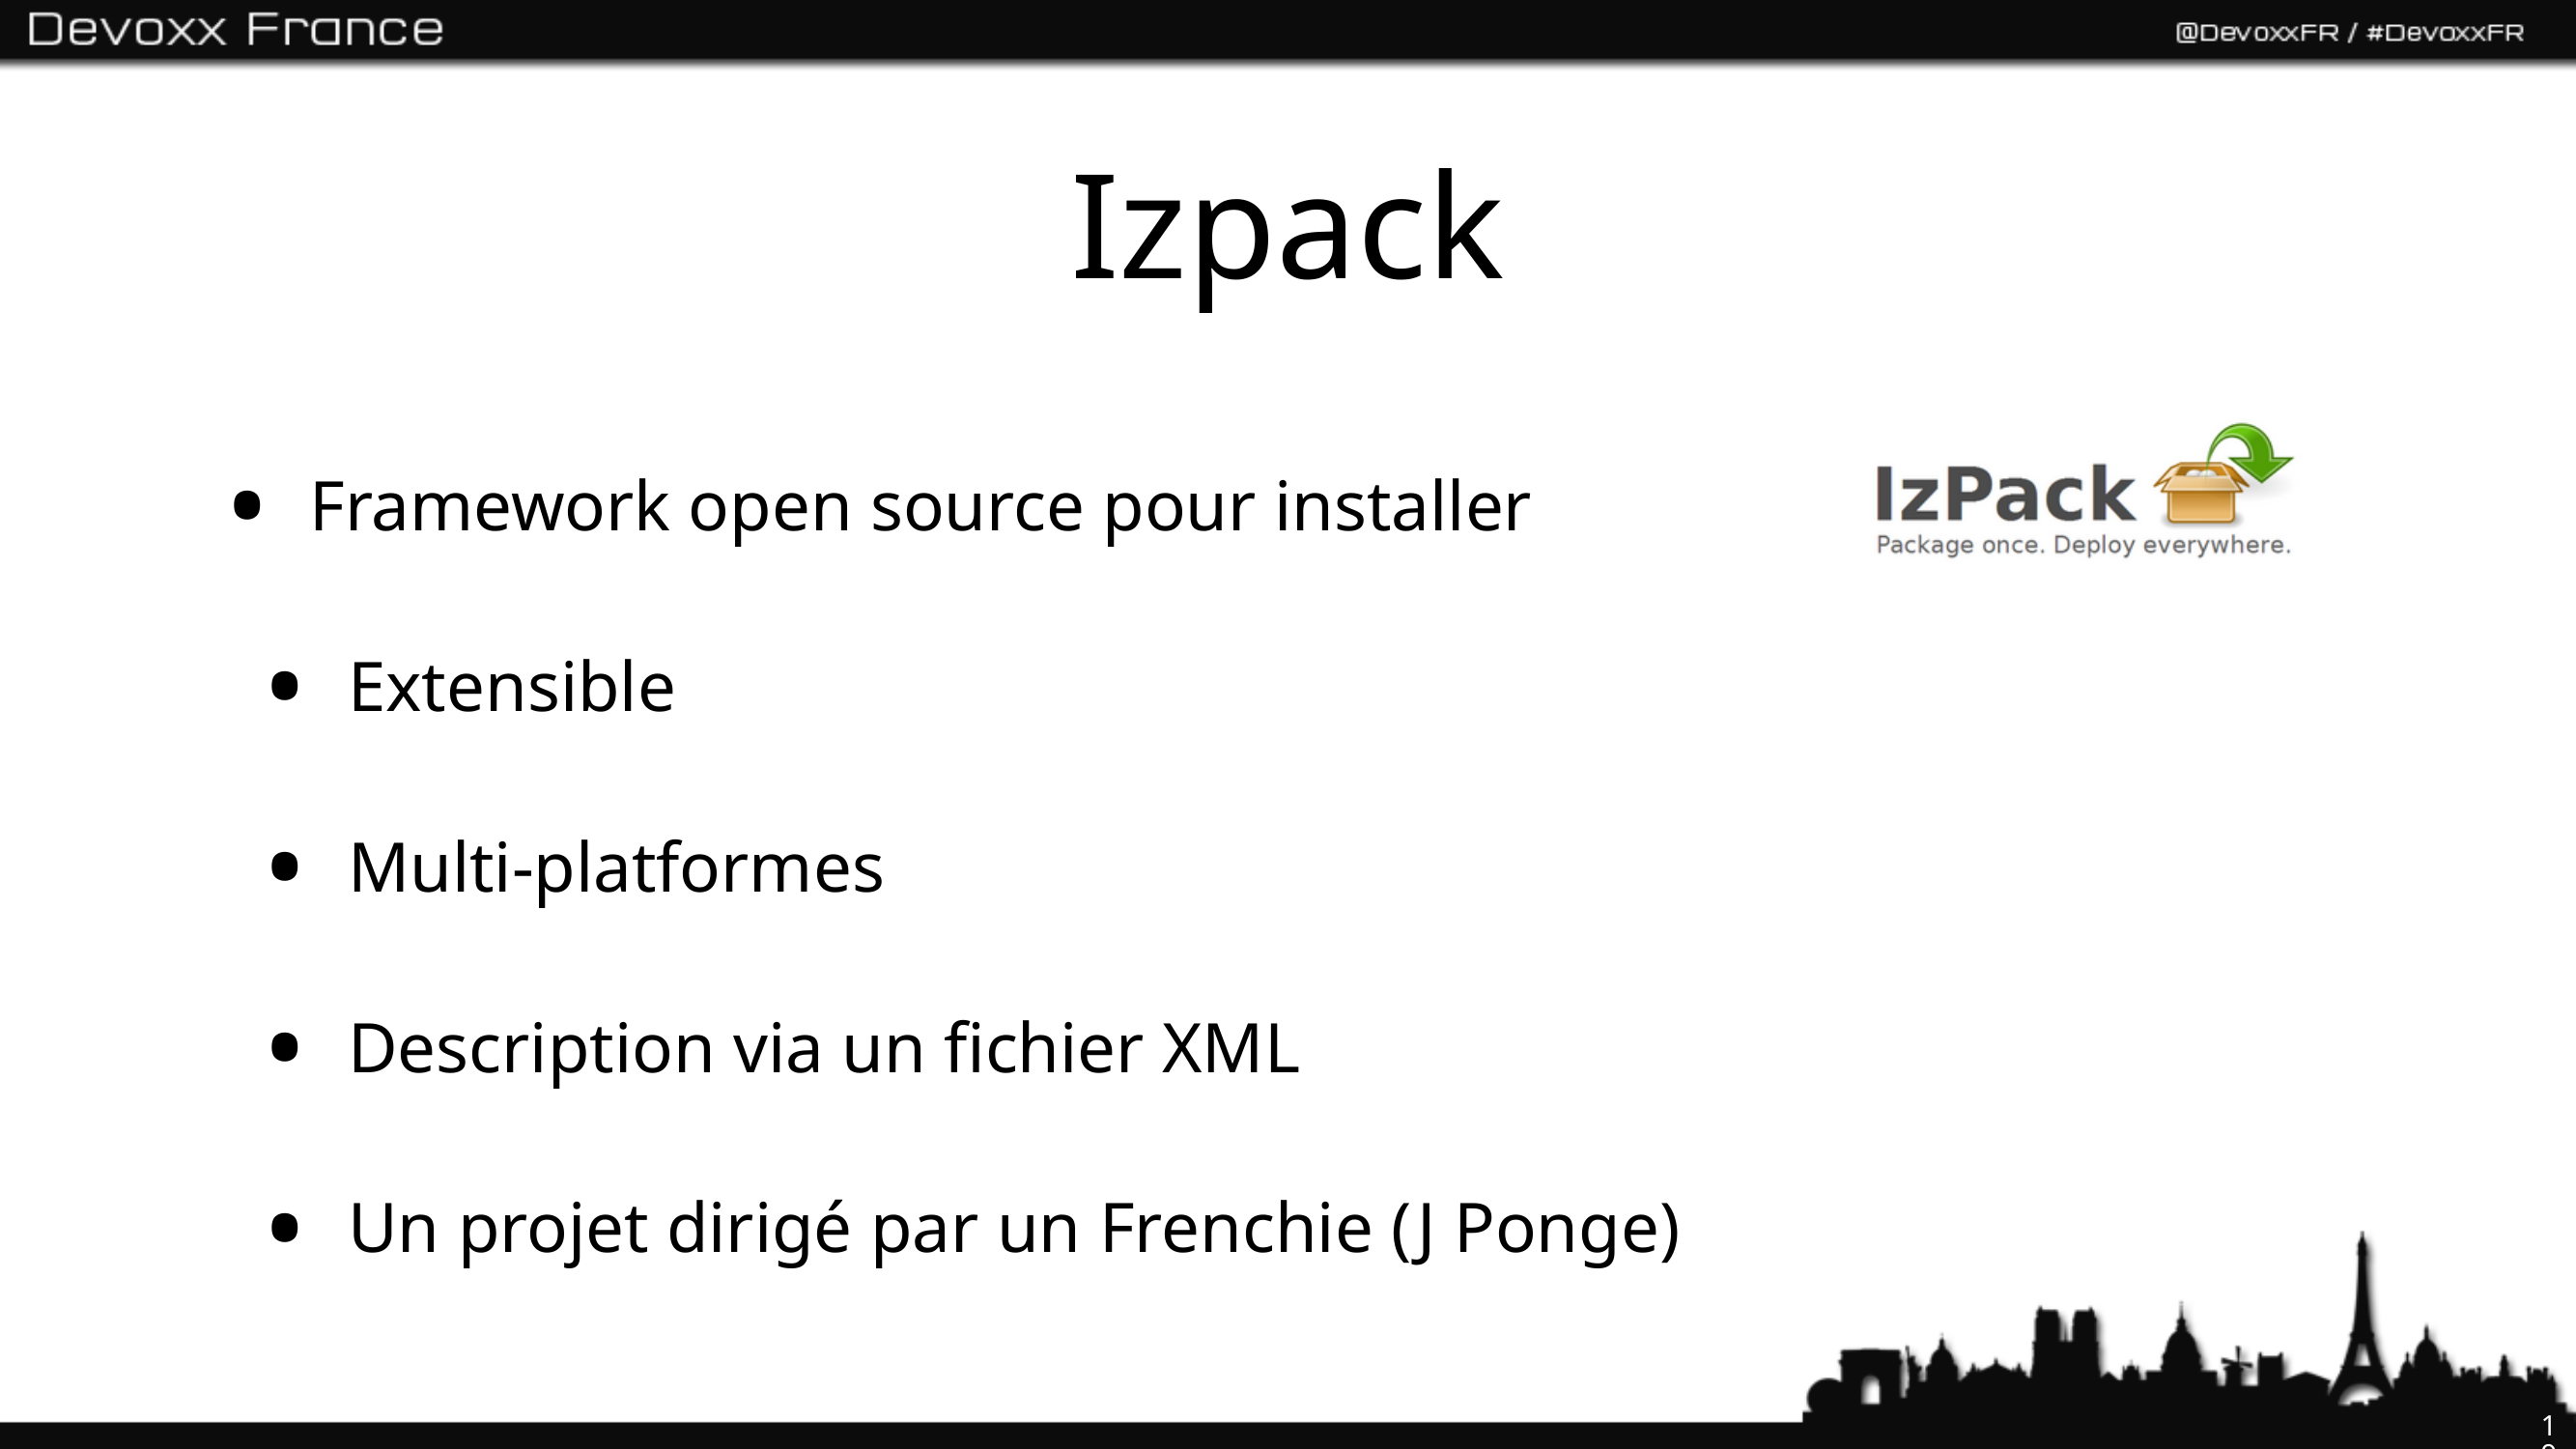

# Izpack
Framework open source pour installer
Extensible
Multi-platformes
Description via un fichier XML
Un projet dirigé par un Frenchie (J Ponge)
19